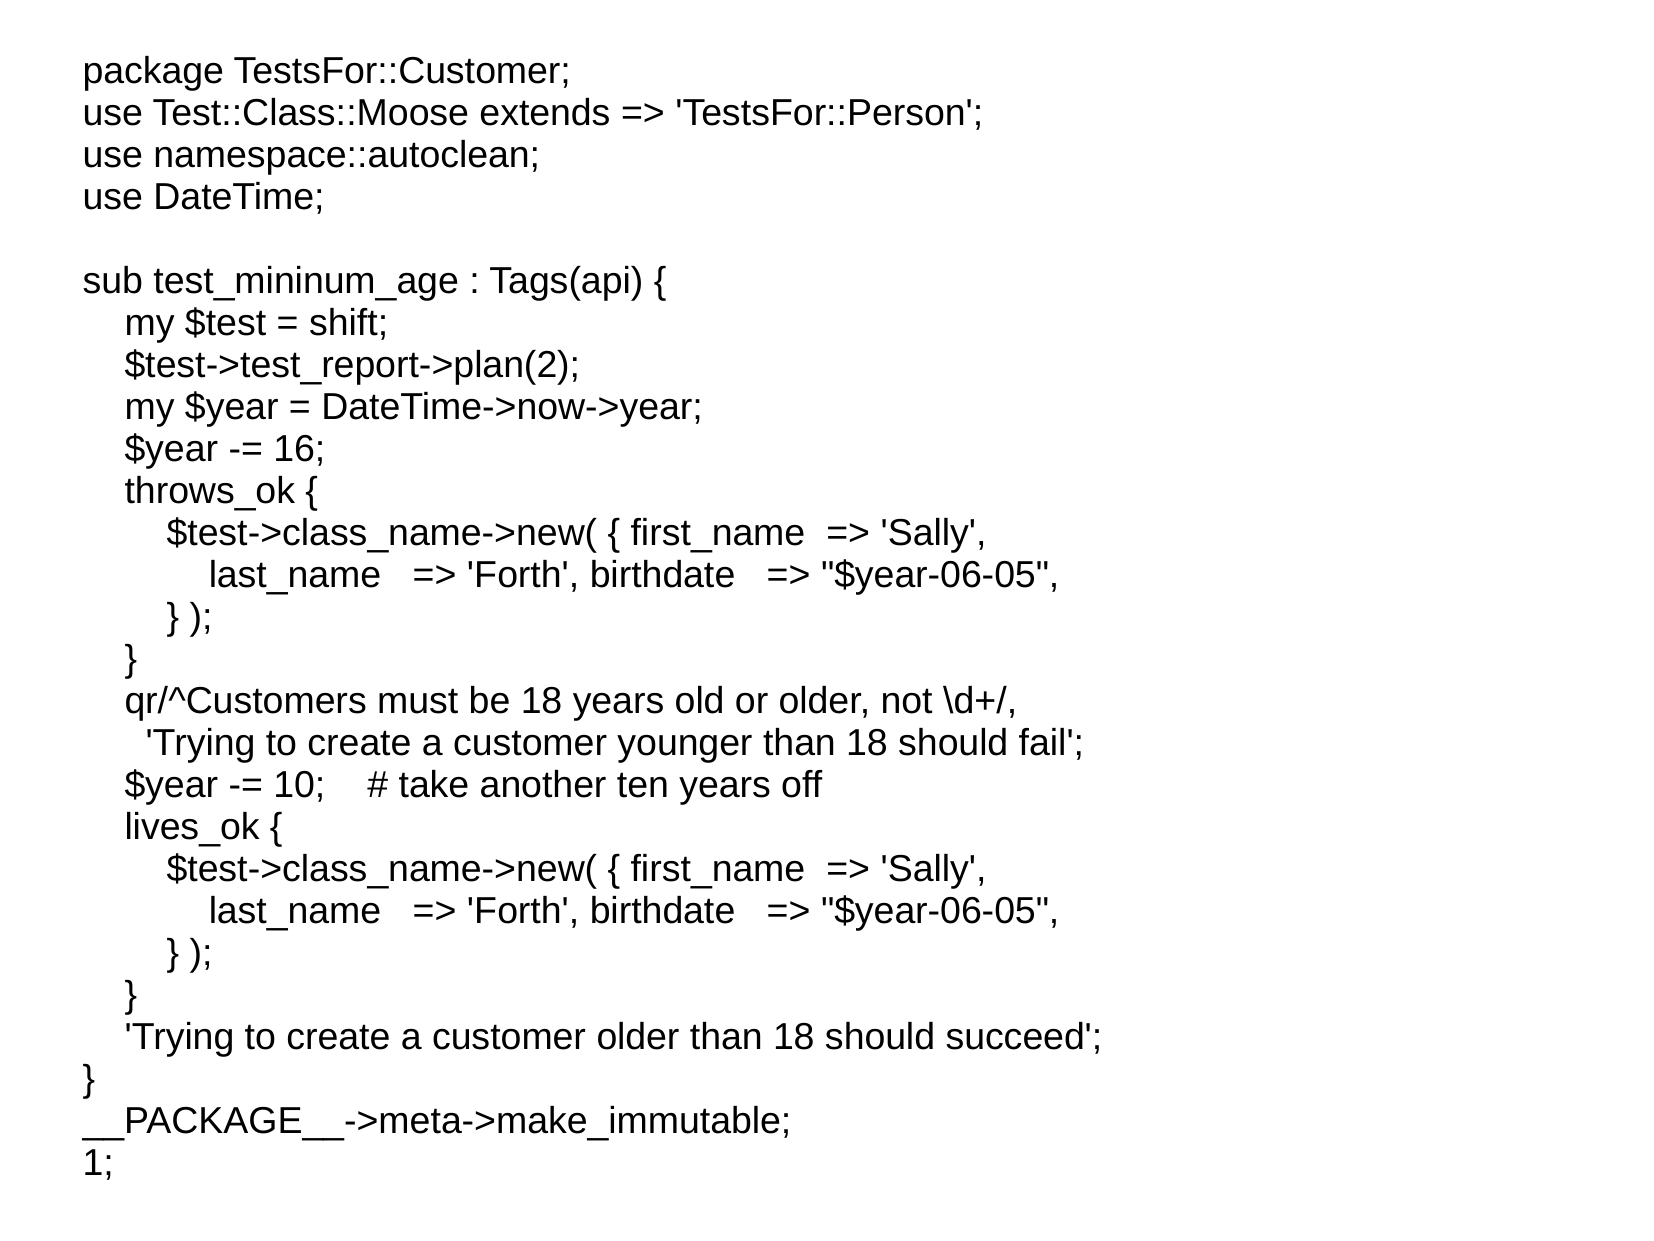

# package TestsFor::Customer;
use Test::Class::Moose extends => 'TestsFor::Person';
use namespace::autoclean;
use DateTime;
sub test_mininum_age : Tags(api) {
 my $test = shift;
 $test->test_report->plan(2);
 my $year = DateTime->now->year;
 $year -= 16;
 throws_ok {
 $test->class_name->new( { first_name => 'Sally',
 last_name => 'Forth', birthdate => "$year-06-05",
 } );
 }
 qr/^Customers must be 18 years old or older, not \d+/,
 'Trying to create a customer younger than 18 should fail';
 $year -= 10; # take another ten years off
 lives_ok {
 $test->class_name->new( { first_name => 'Sally',
 last_name => 'Forth', birthdate => "$year-06-05",
 } );
 }
 'Trying to create a customer older than 18 should succeed';
}
__PACKAGE__->meta->make_immutable;
1;